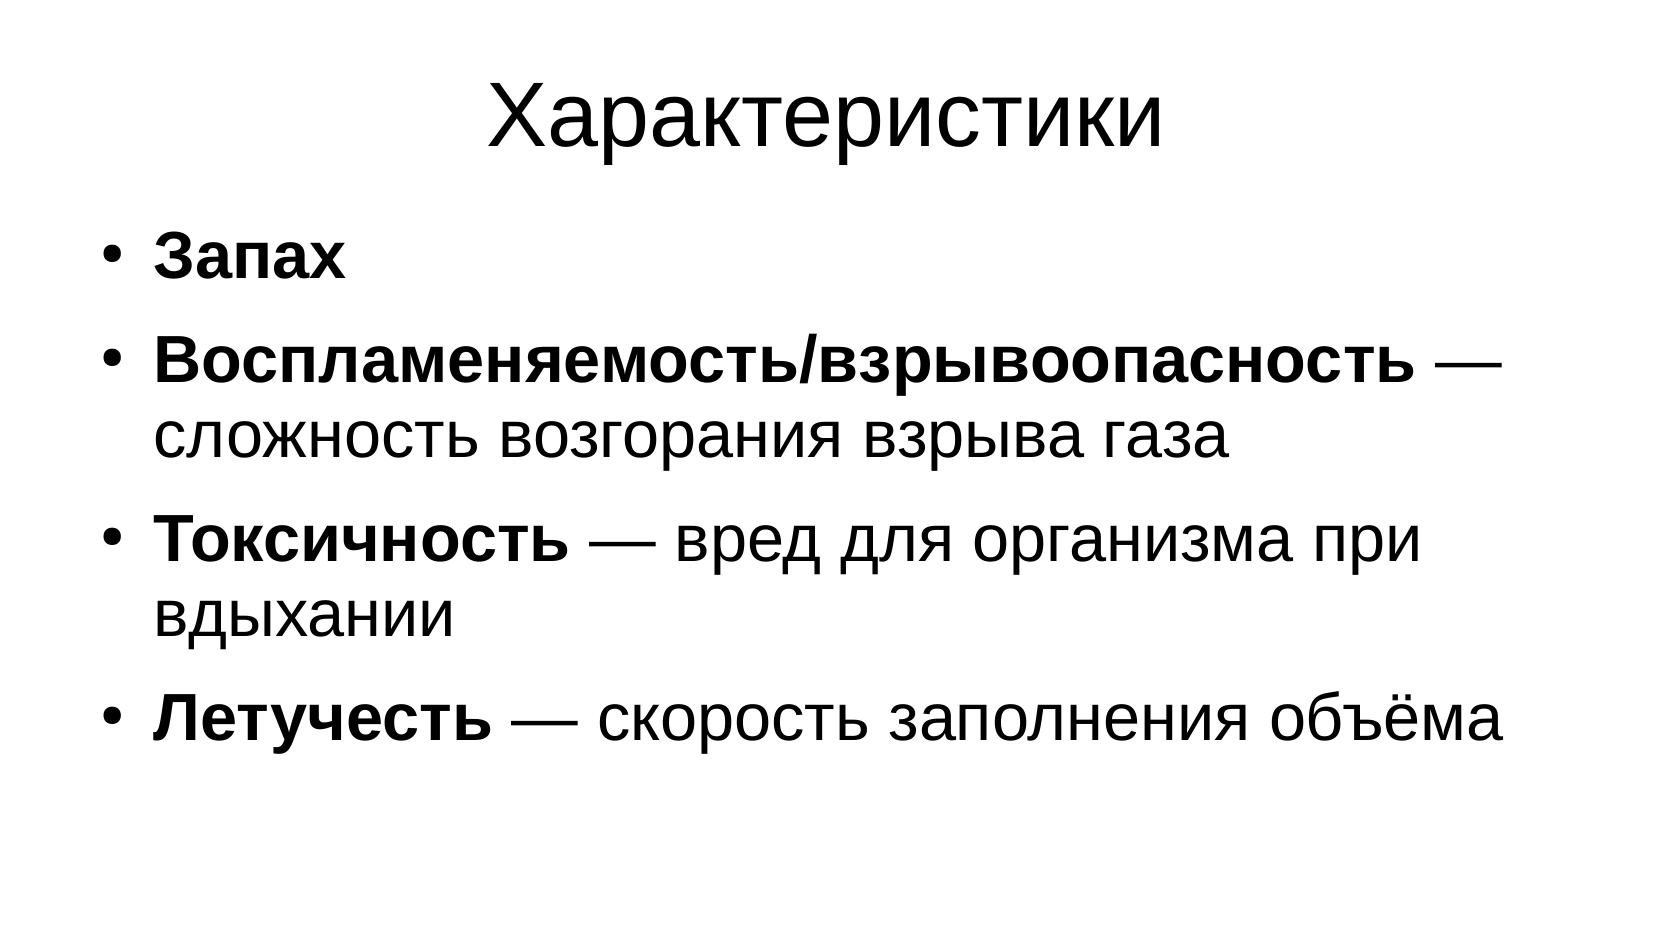

# Характеристики
Запах
Воспламеняемость/взрывоопасность — сложность возгорания взрыва газа
Токсичность — вред для организма при вдыхании
Летучесть — скорость заполнения объёма